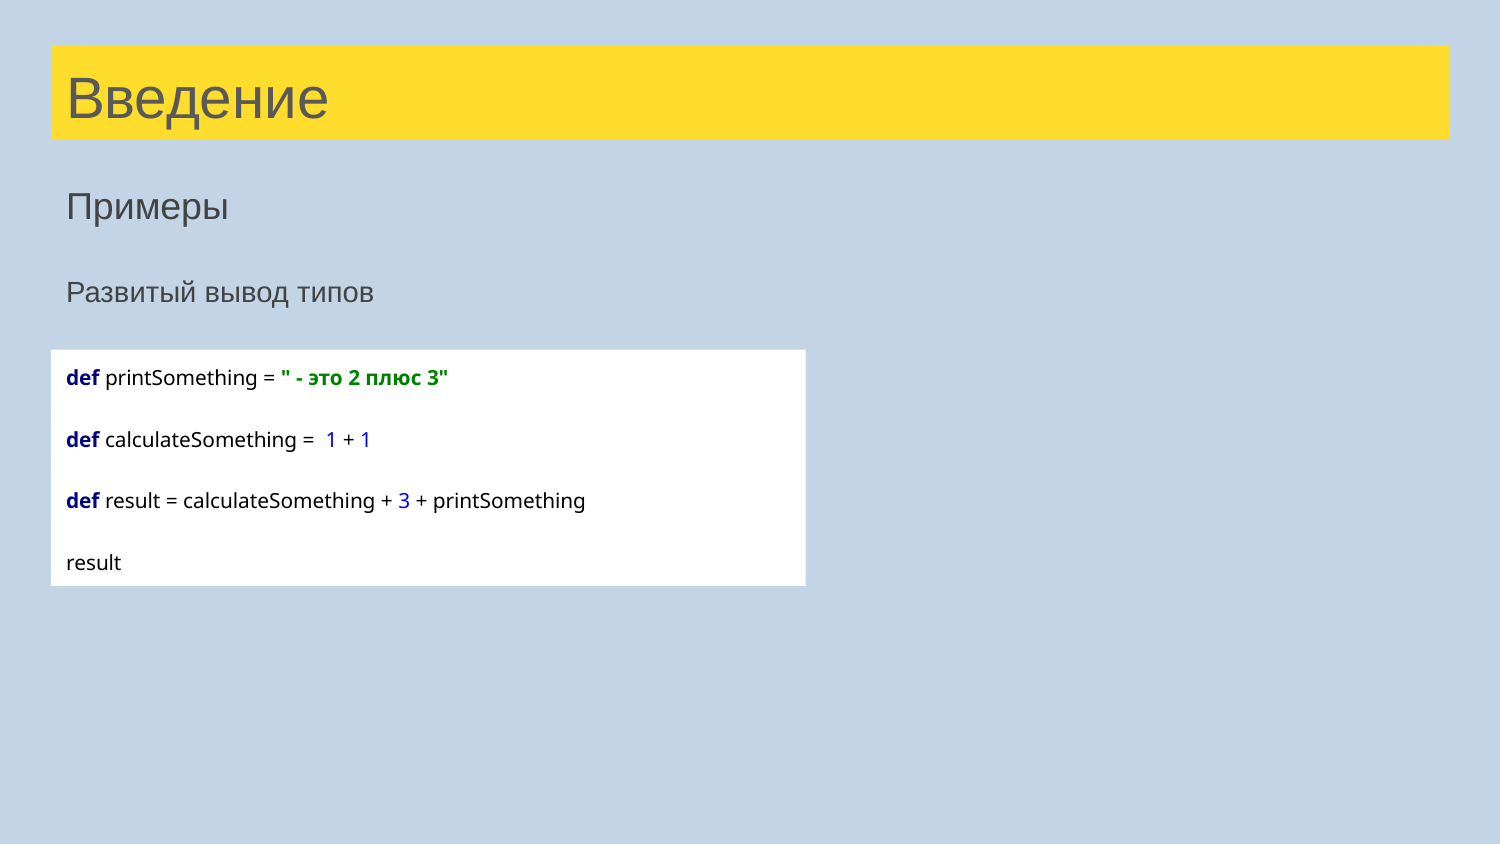

# Введение
Примеры
Развитый вывод типов
def printSomething = " - это 2 плюс 3"
def calculateSomething = 1 + 1
def result = calculateSomething + 3 + printSomething
result